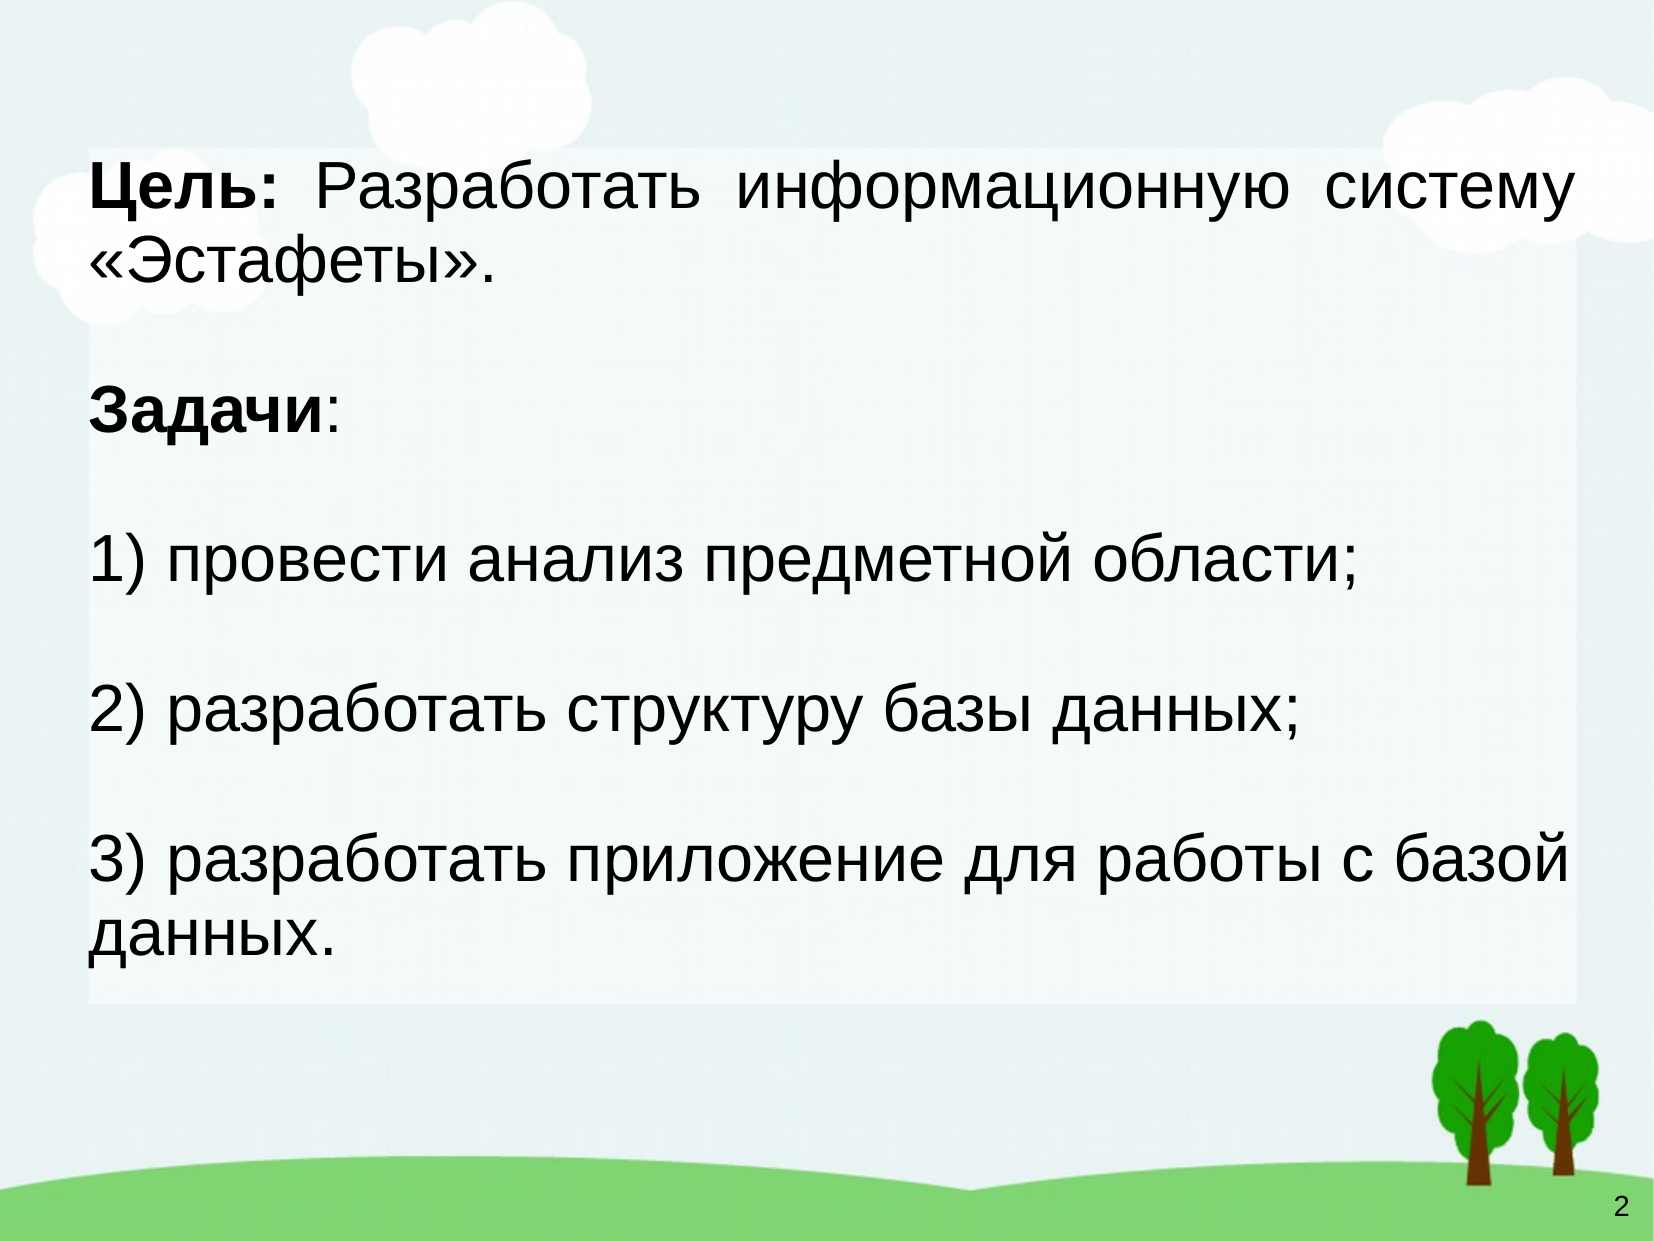

# Цель: Разработать информационную систему «Эстафеты».
Задачи:
1) провести анализ предметной области;
2) разработать структуру базы данных;
3) разработать приложение для работы с базой данных.
2